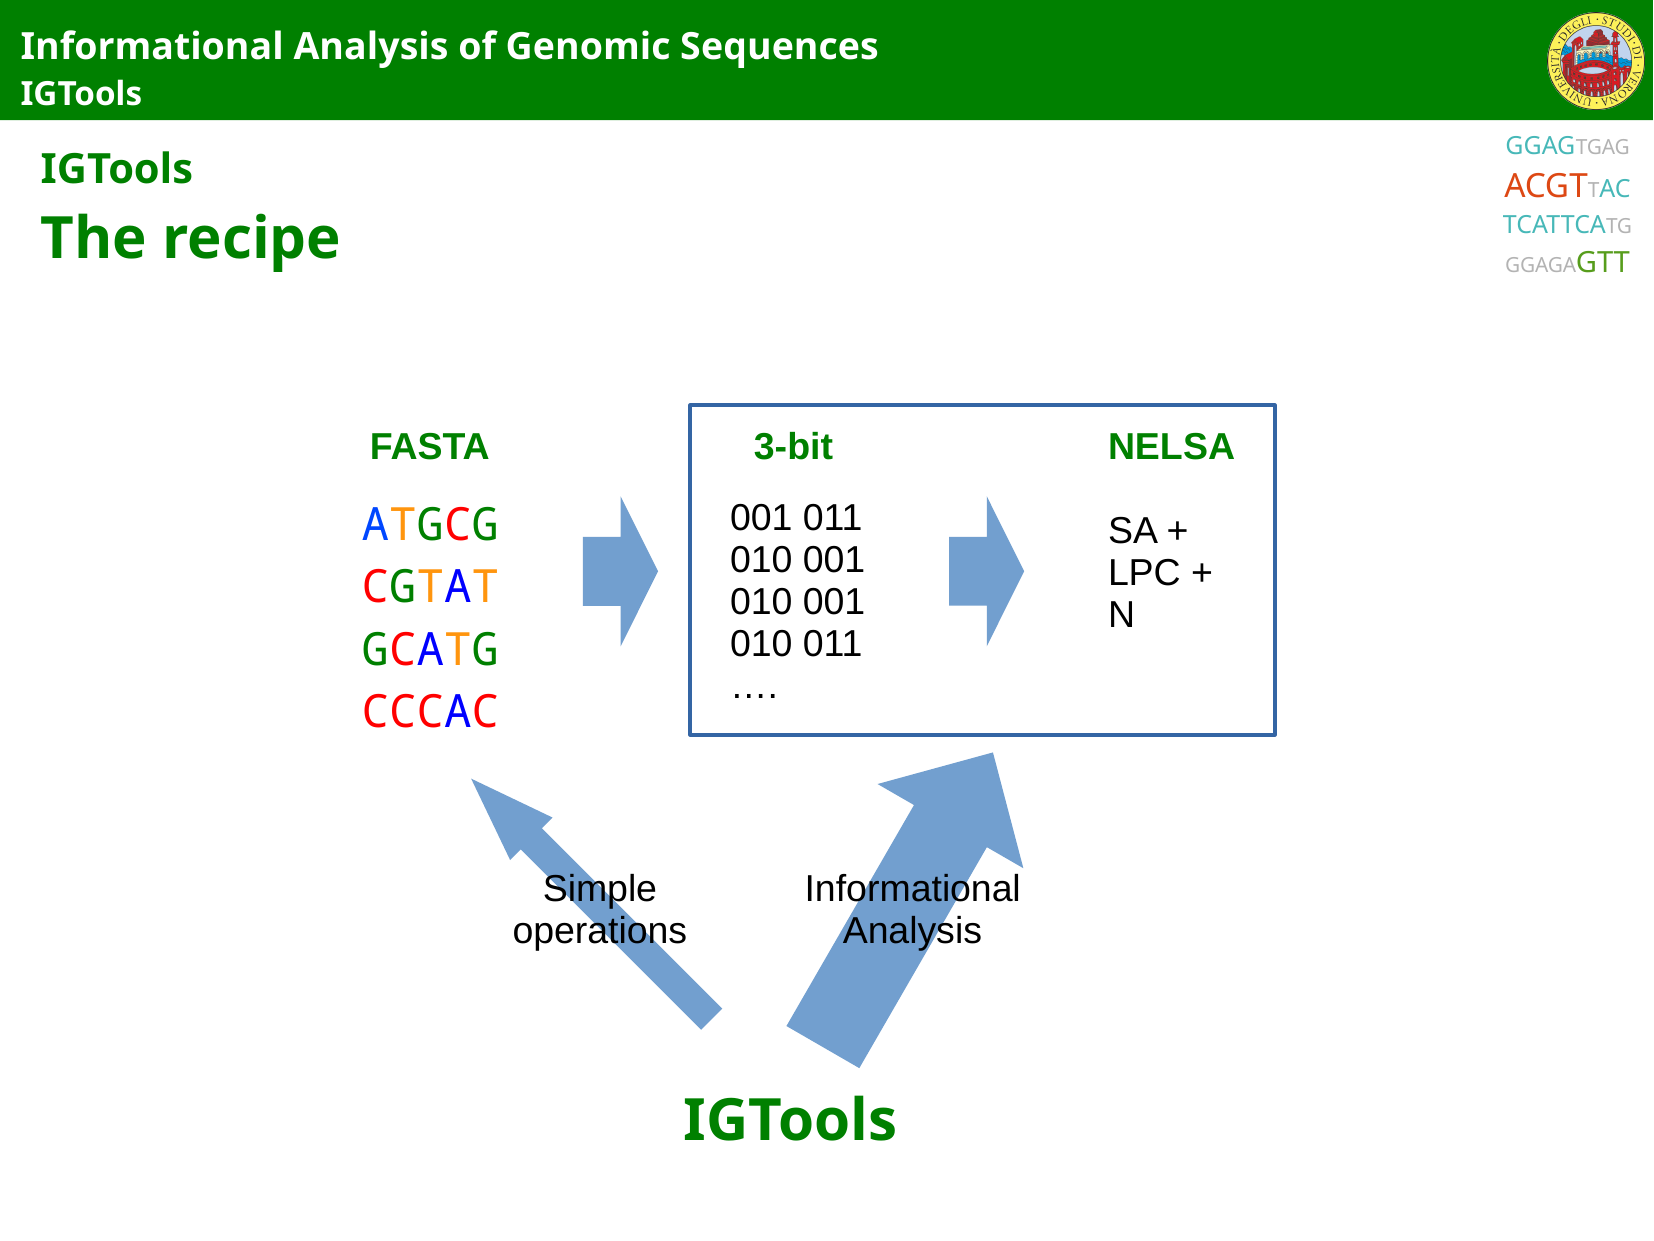

Informational Analysis of Genomic Sequences
IGTools
GGAGTGAGACGTTACTCATTCATGGGAGAGTT
IGTools
The recipe
FASTA
3-bit
NELSA
SA + LPC +
N
ATGCGCGTATGCATGCCCAC
001 011
010 001
010 001
010 011
….
Simple operations
Informational
Analysis
IGTools